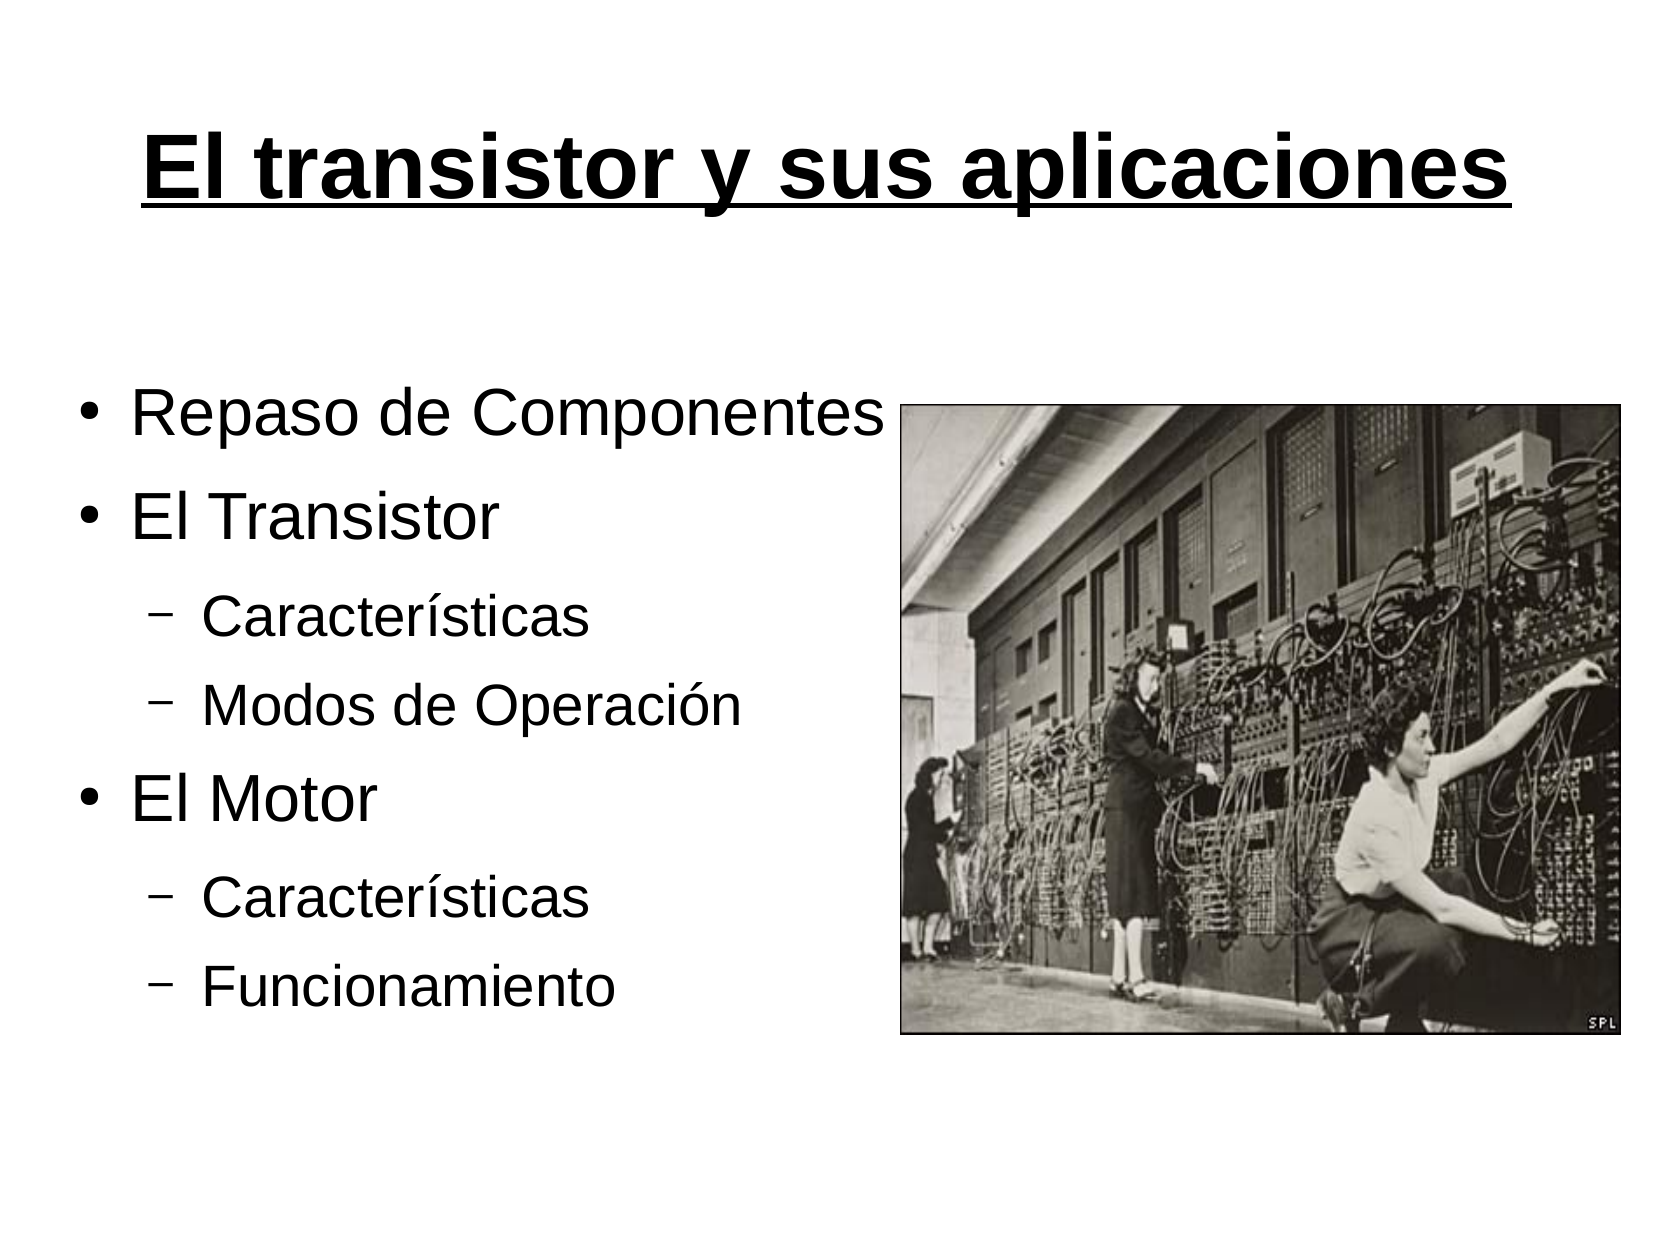

# El transistor y sus aplicaciones
Repaso de Componentes
El Transistor
Características
Modos de Operación
El Motor
Características
Funcionamiento